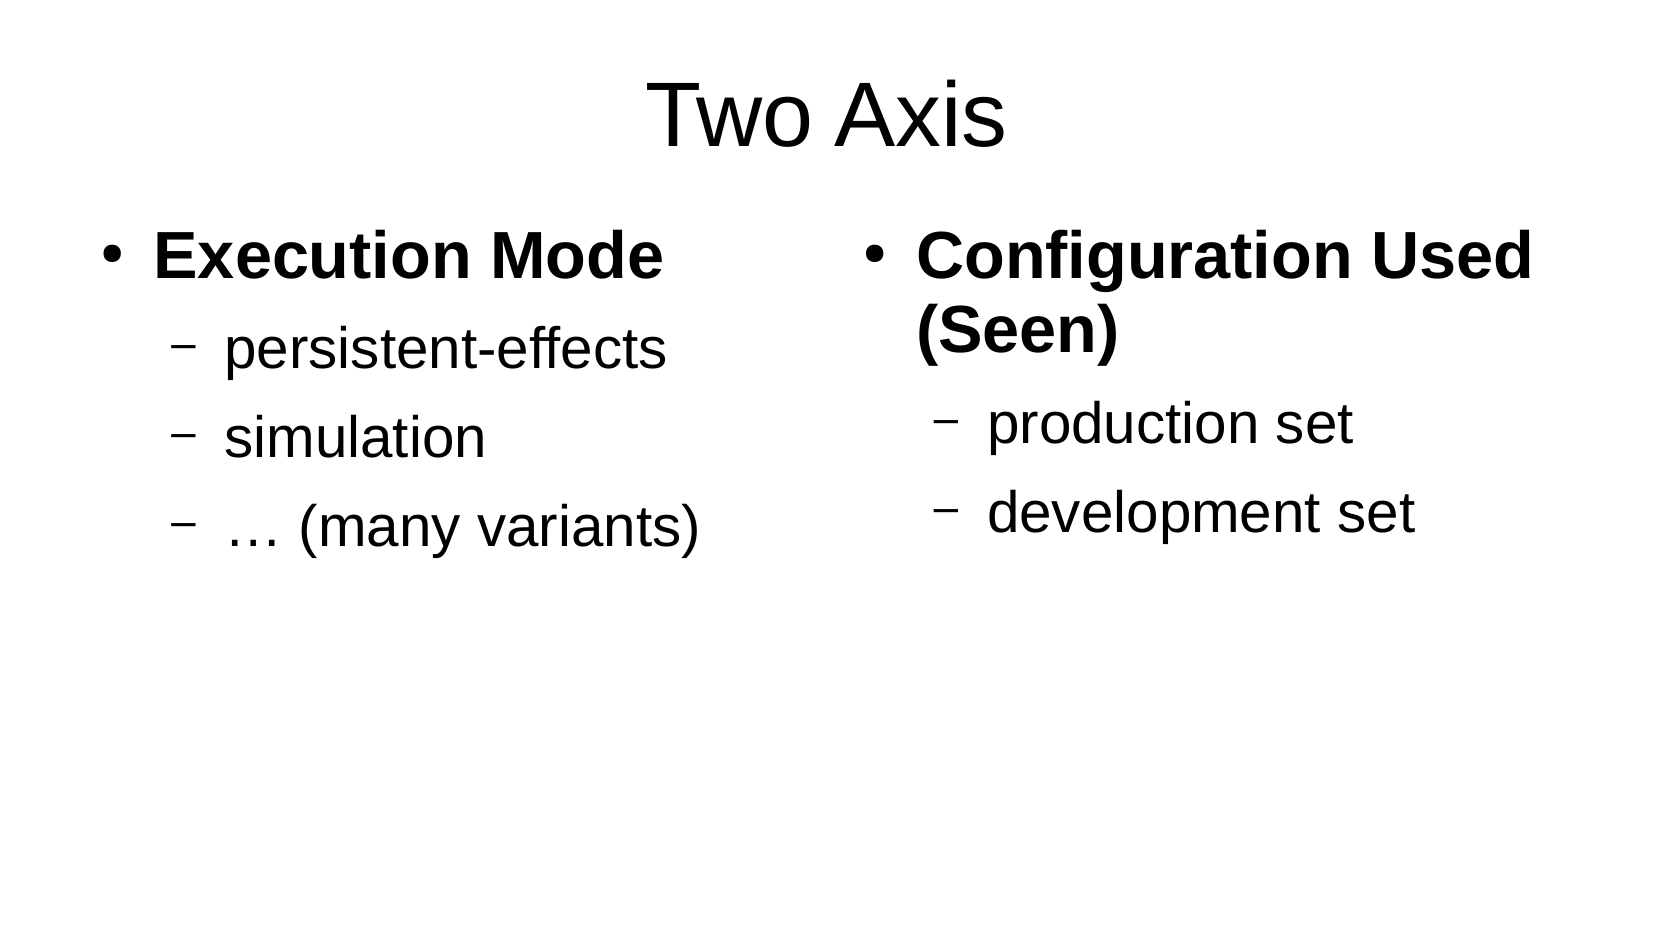

# Two Axis
Execution Mode
persistent-effects
simulation
… (many variants)
Configuration Used (Seen)
production set
development set